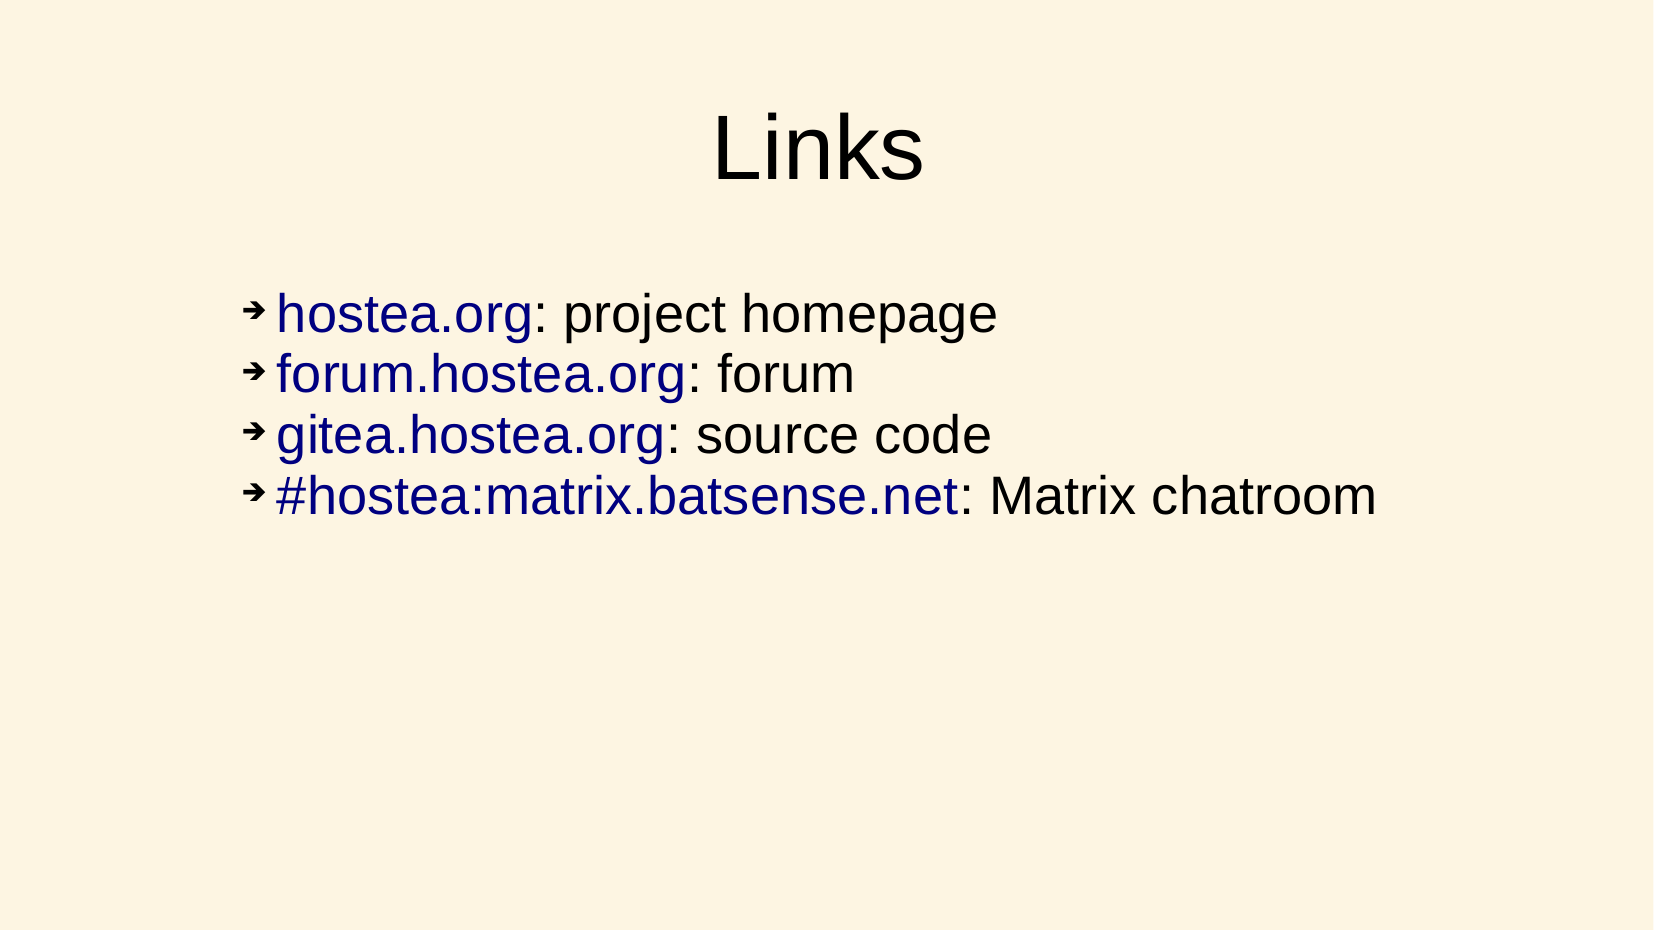

# Links
hostea.org: project homepage
forum.hostea.org: forum
gitea.hostea.org: source code
#hostea:matrix.batsense.net: Matrix chatroom